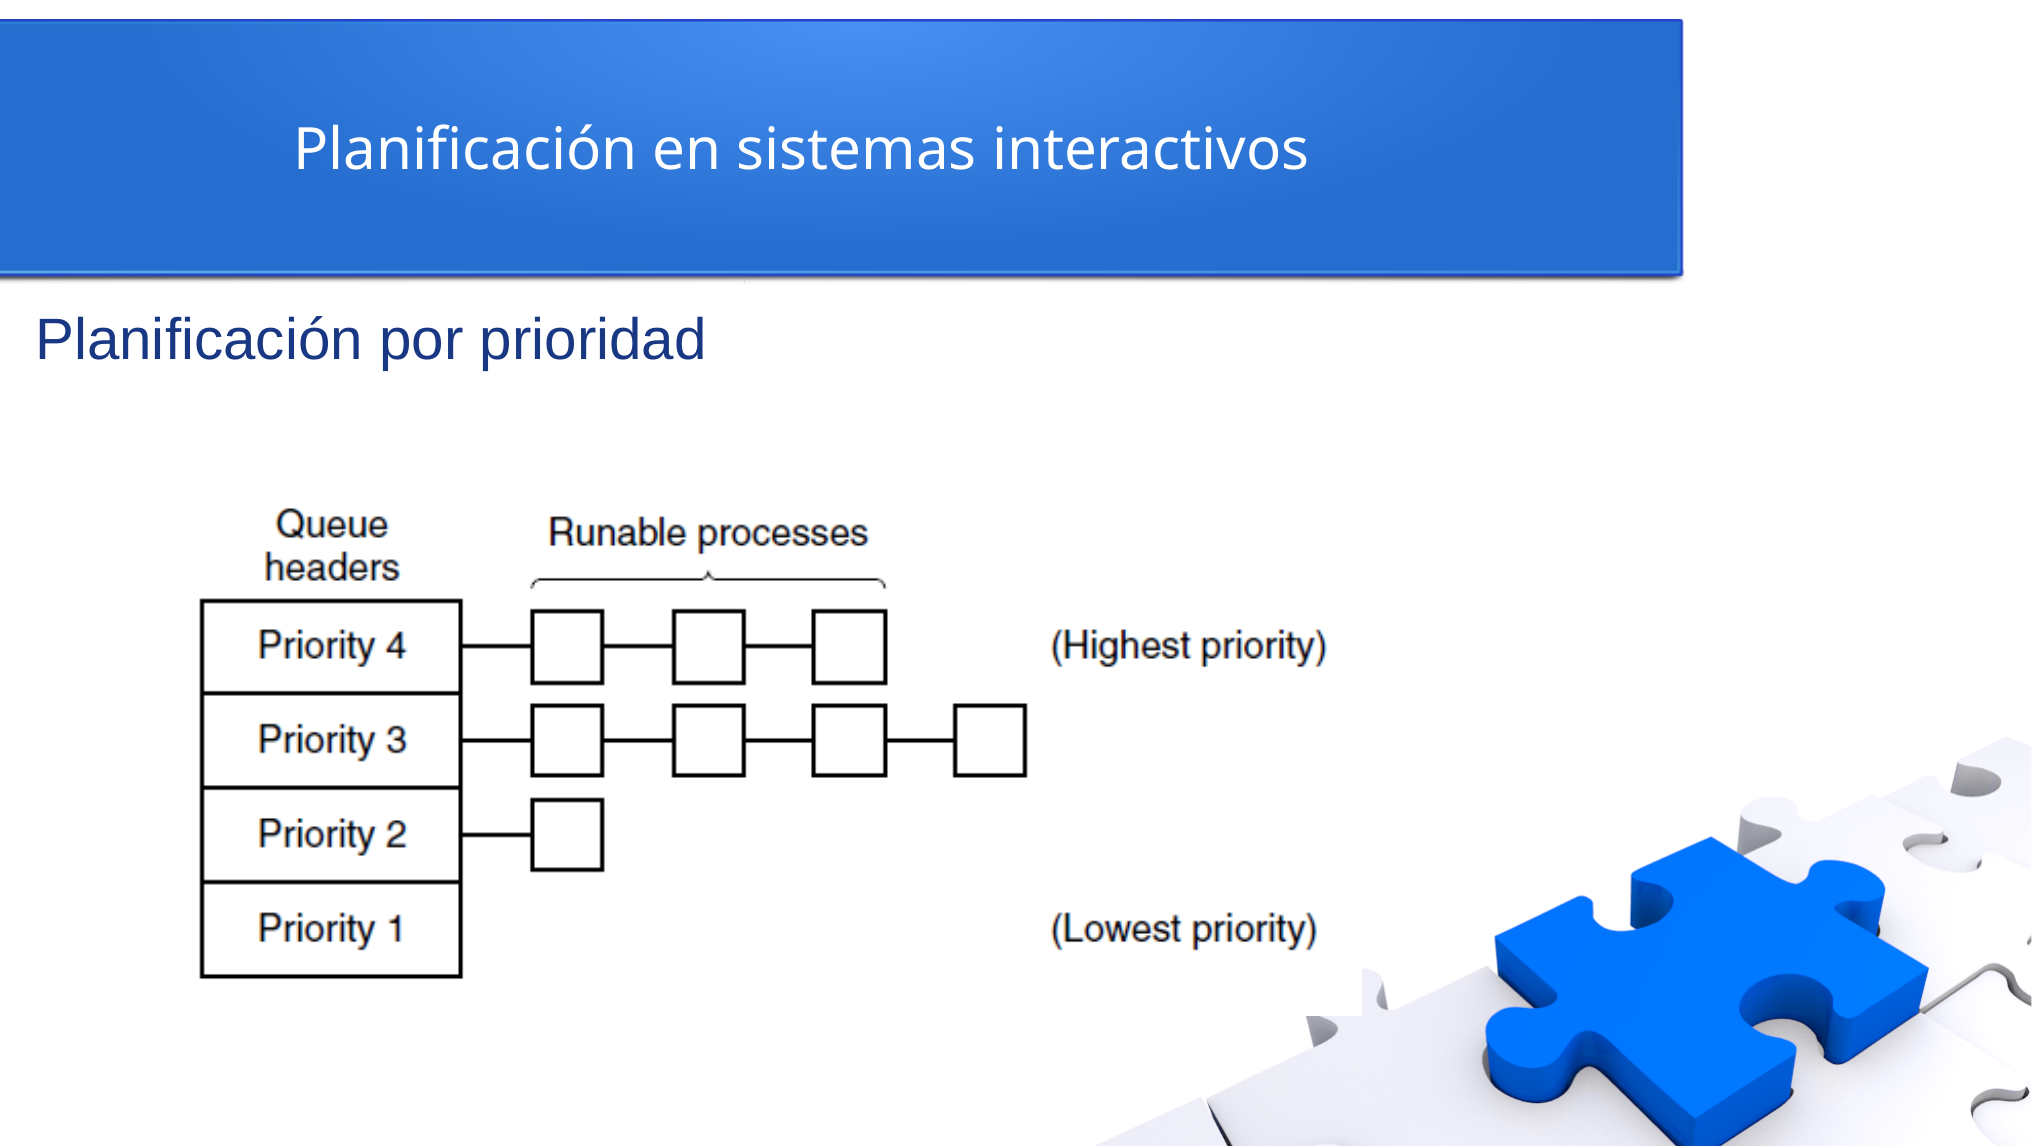

Planificación en sistemas interactivos
Planificación por prioridad
# Clean & simple